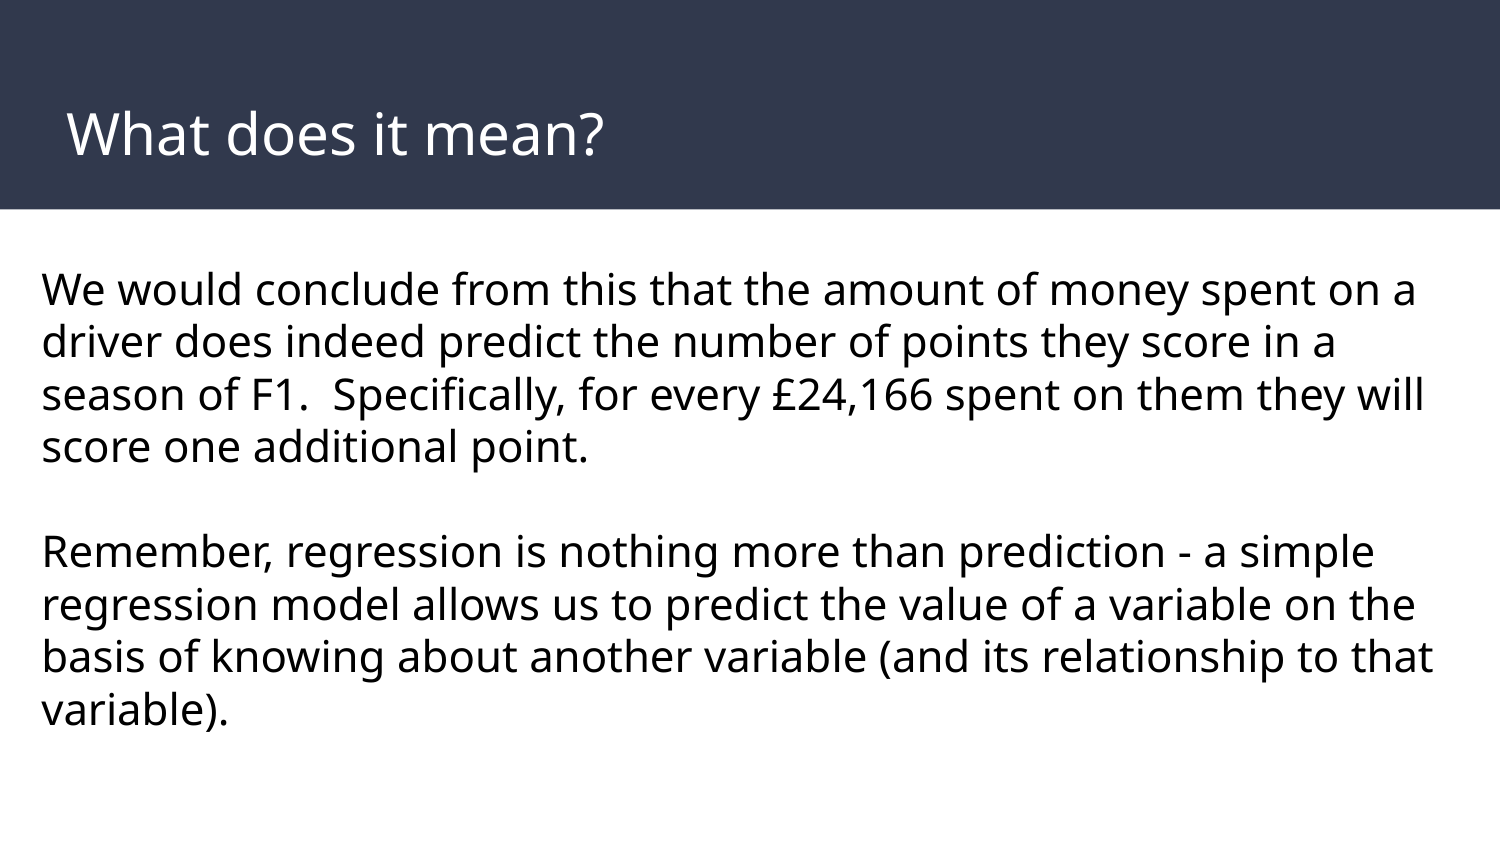

# What does it mean?
We would conclude from this that the amount of money spent on a driver does indeed predict the number of points they score in a season of F1. Specifically, for every £24,166 spent on them they will score one additional point.
Remember, regression is nothing more than prediction - a simple regression model allows us to predict the value of a variable on the basis of knowing about another variable (and its relationship to that variable).